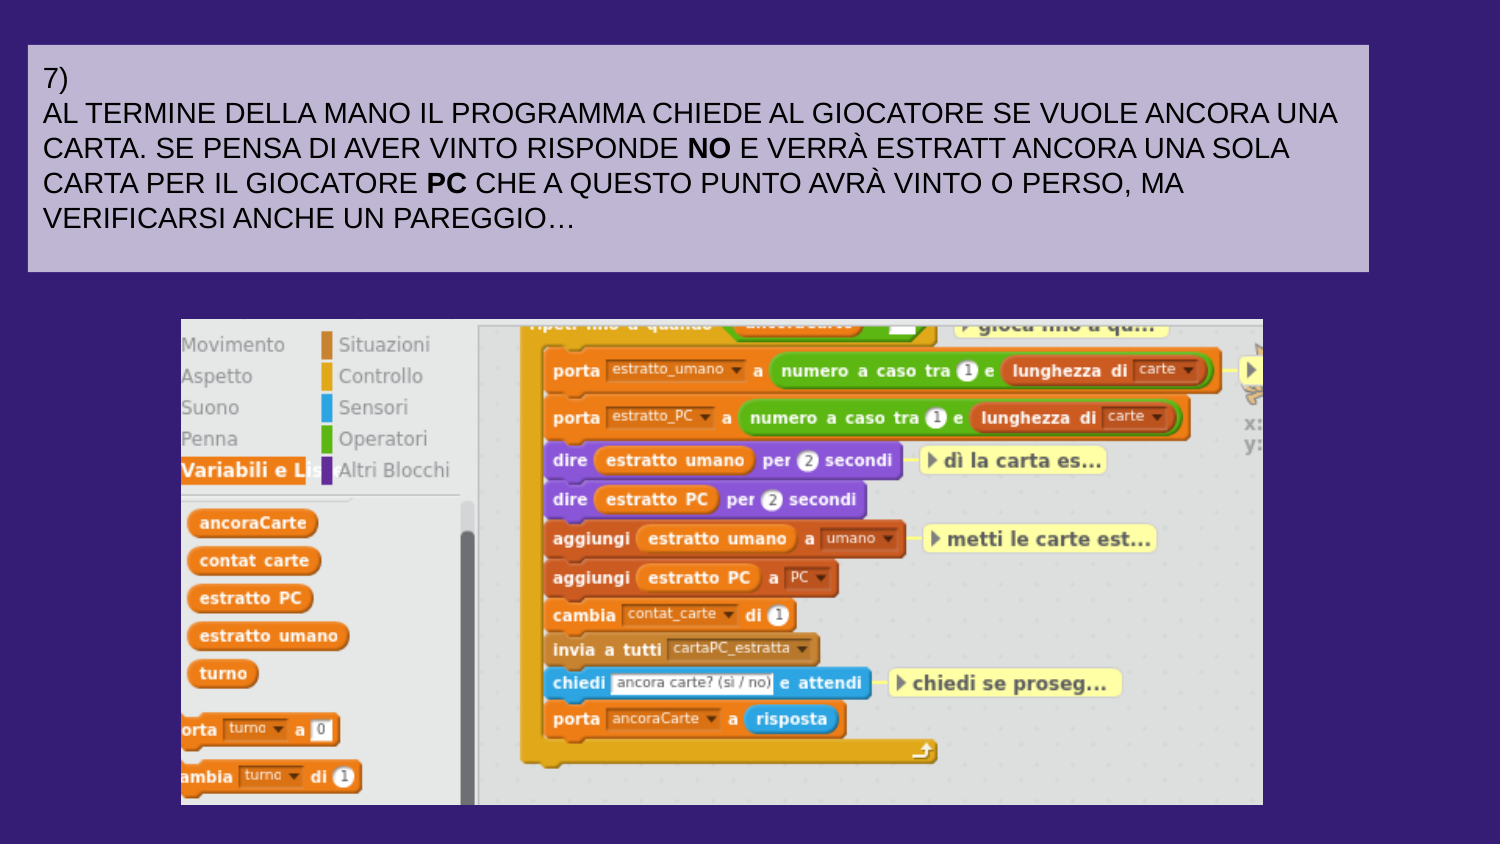

7)
AL TERMINE DELLA MANO IL PROGRAMMA CHIEDE AL GIOCATORE SE VUOLE ANCORA UNA CARTA. SE PENSA DI AVER VINTO RISPONDE NO E VERRÀ ESTRATT ANCORA UNA SOLA CARTA PER IL GIOCATORE PC CHE A QUESTO PUNTO AVRÀ VINTO O PERSO, MA VERIFICARSI ANCHE UN PAREGGIO…